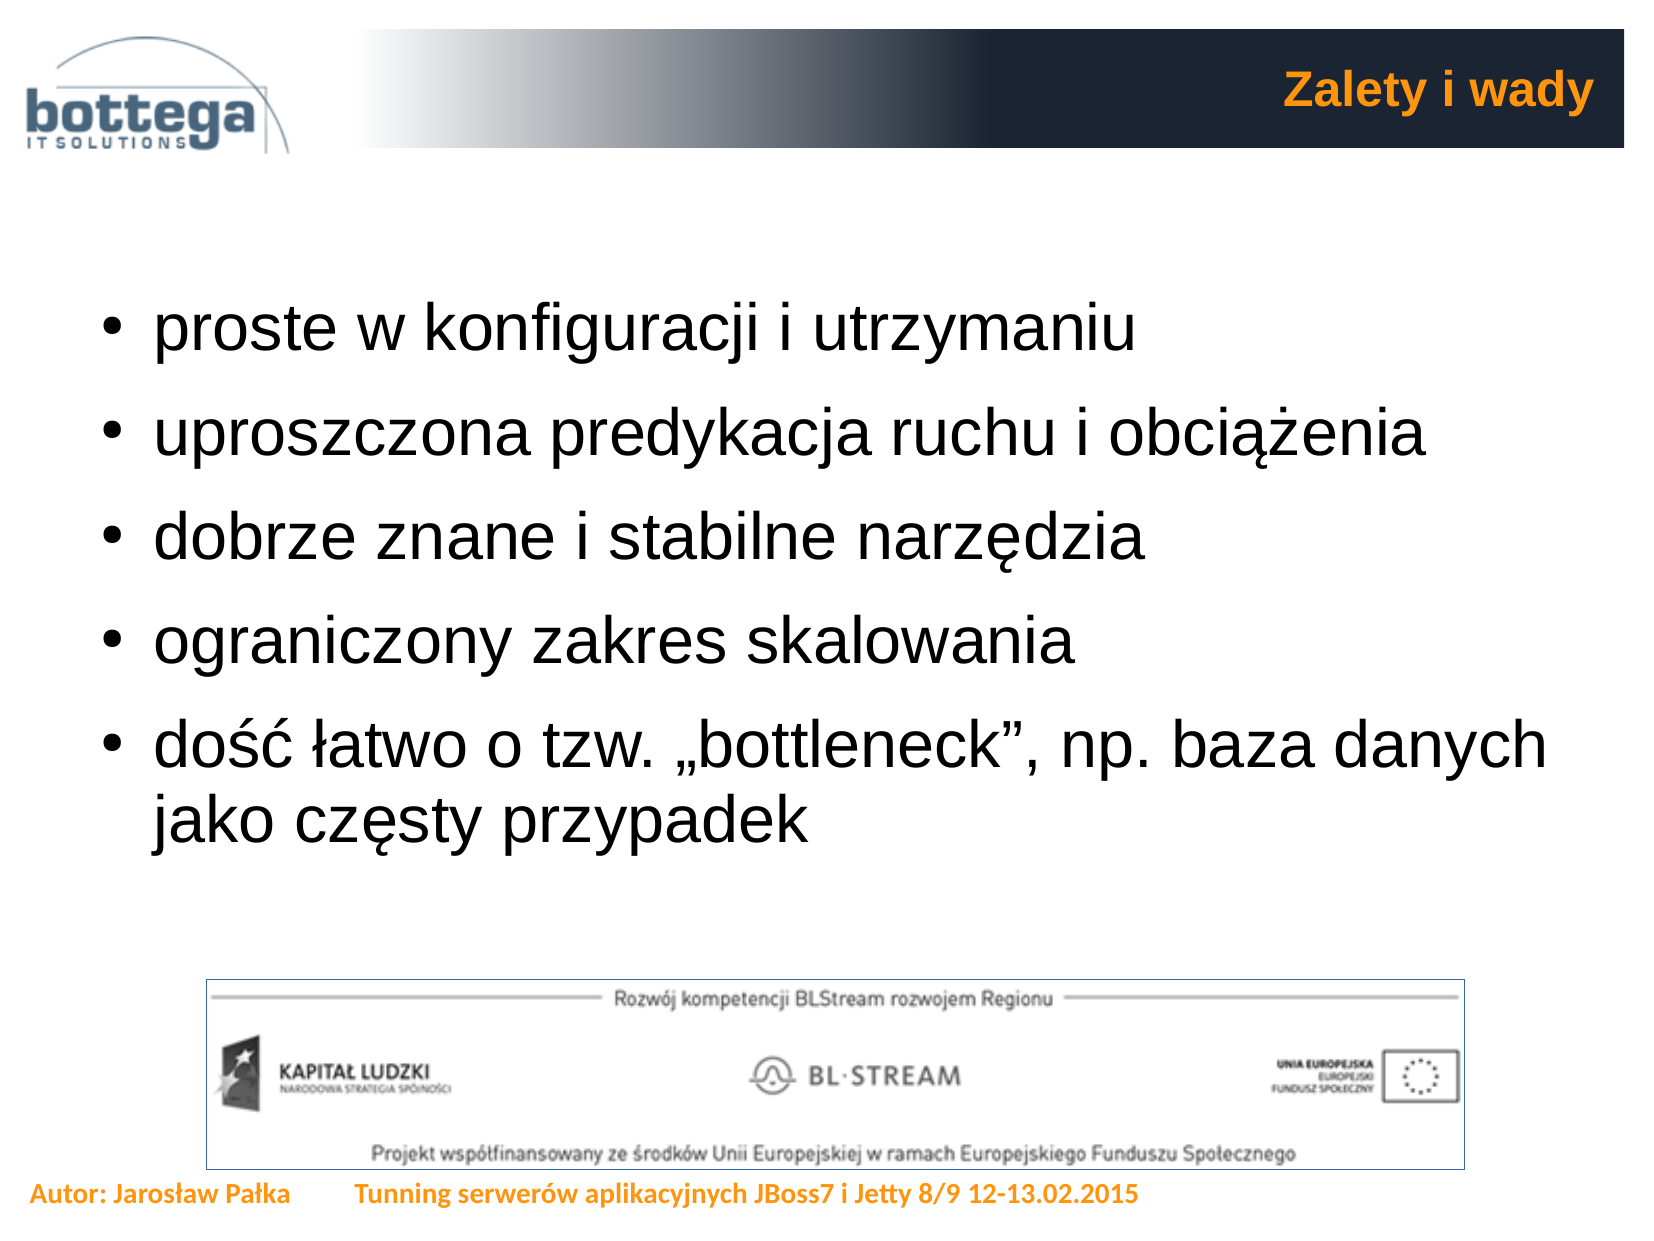

# Zalety i wady
proste w konfiguracji i utrzymaniu
uproszczona predykacja ruchu i obciążenia
dobrze znane i stabilne narzędzia
ograniczony zakres skalowania
dość łatwo o tzw. „bottleneck”, np. baza danych jako częsty przypadek